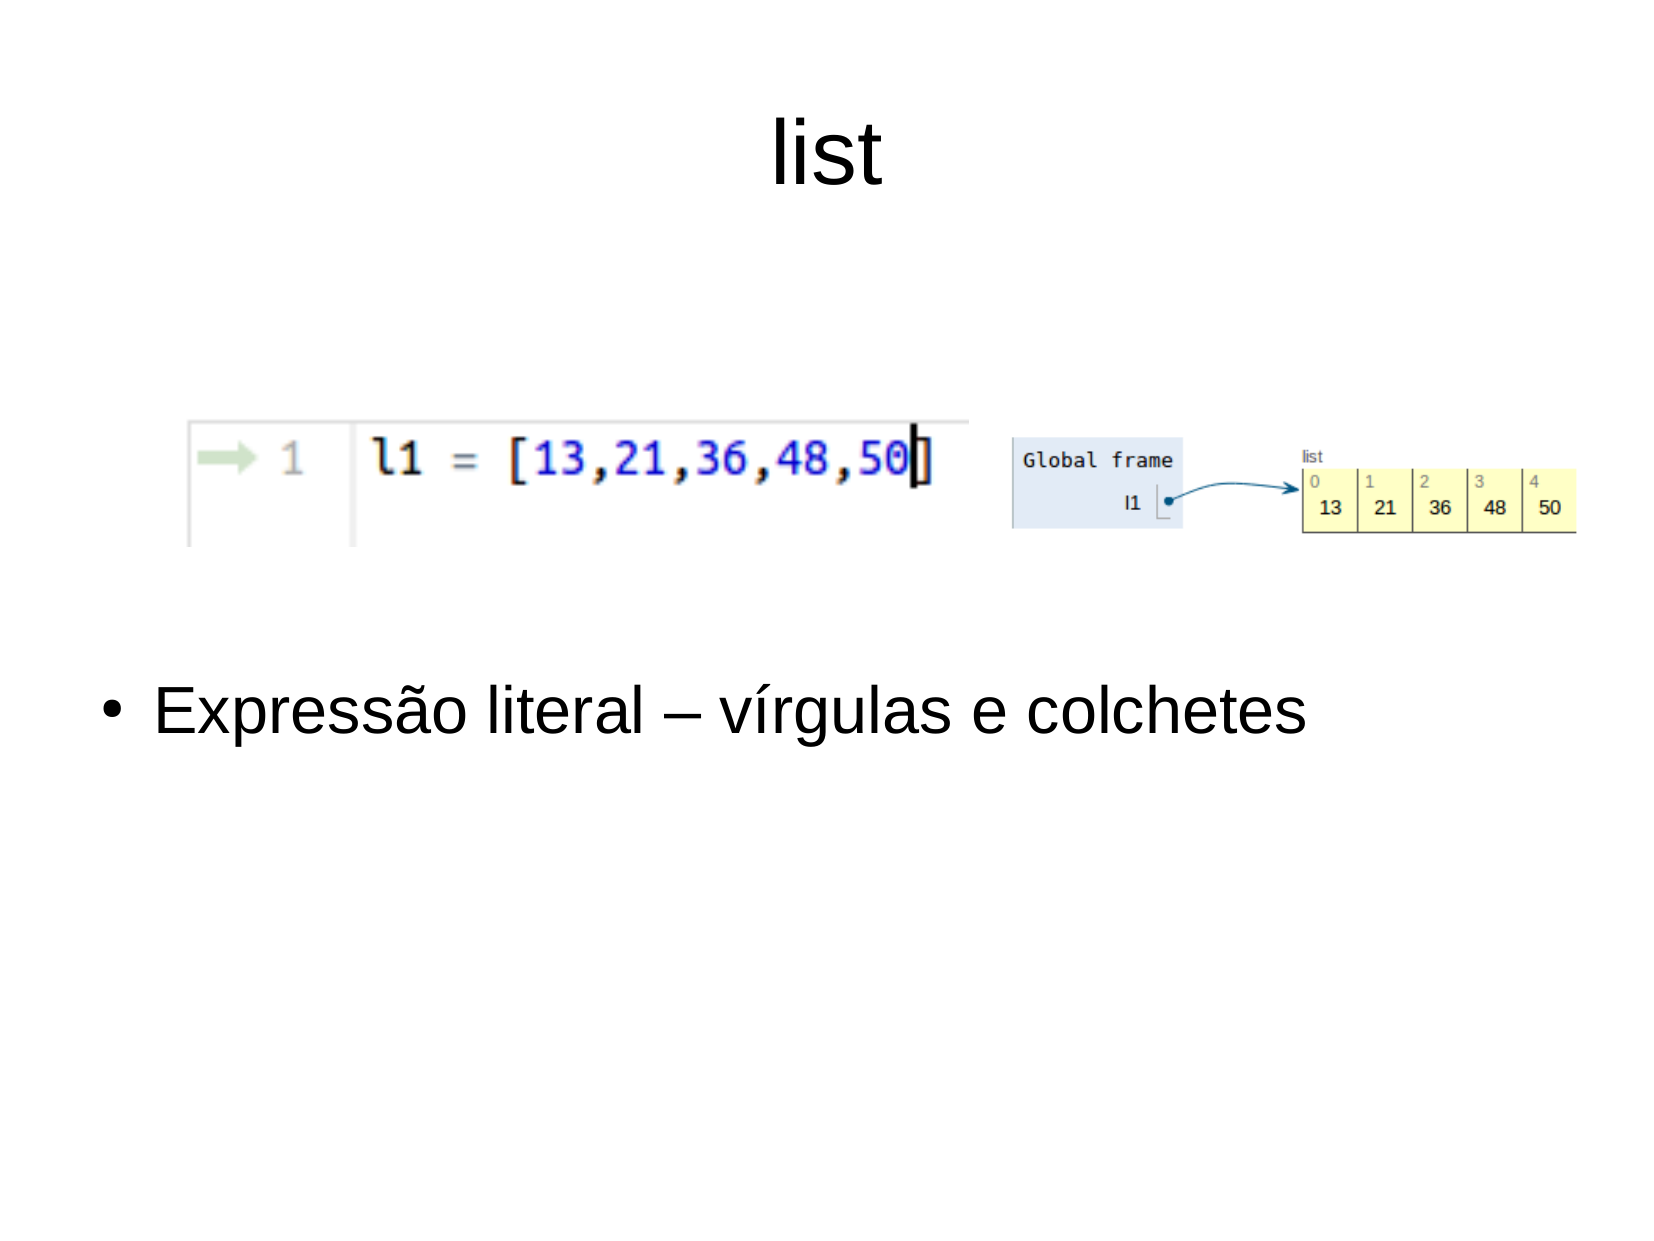

# list
Expressão literal – vírgulas e colchetes